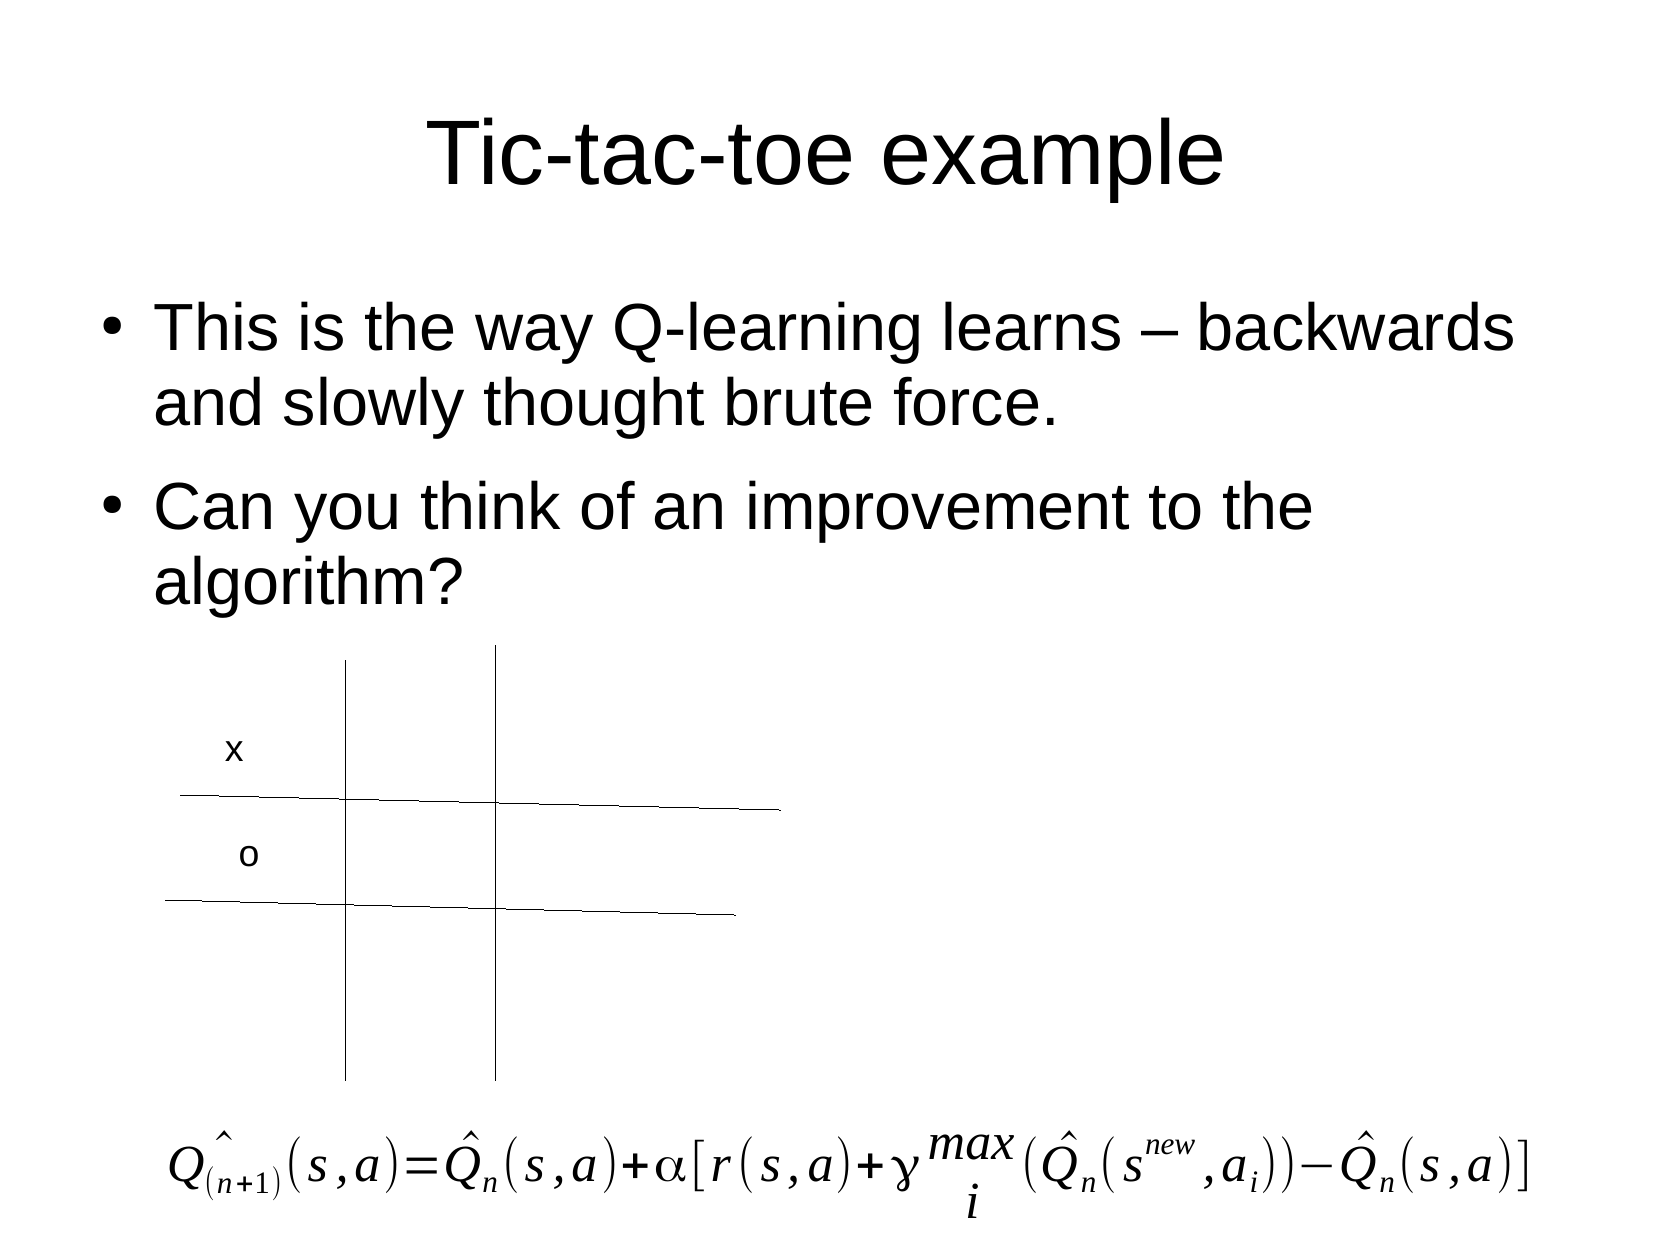

# Tic-tac-toe example
This is the way Q-learning learns – backwards and slowly thought brute force.
Can you think of an improvement to the algorithm?
x
o